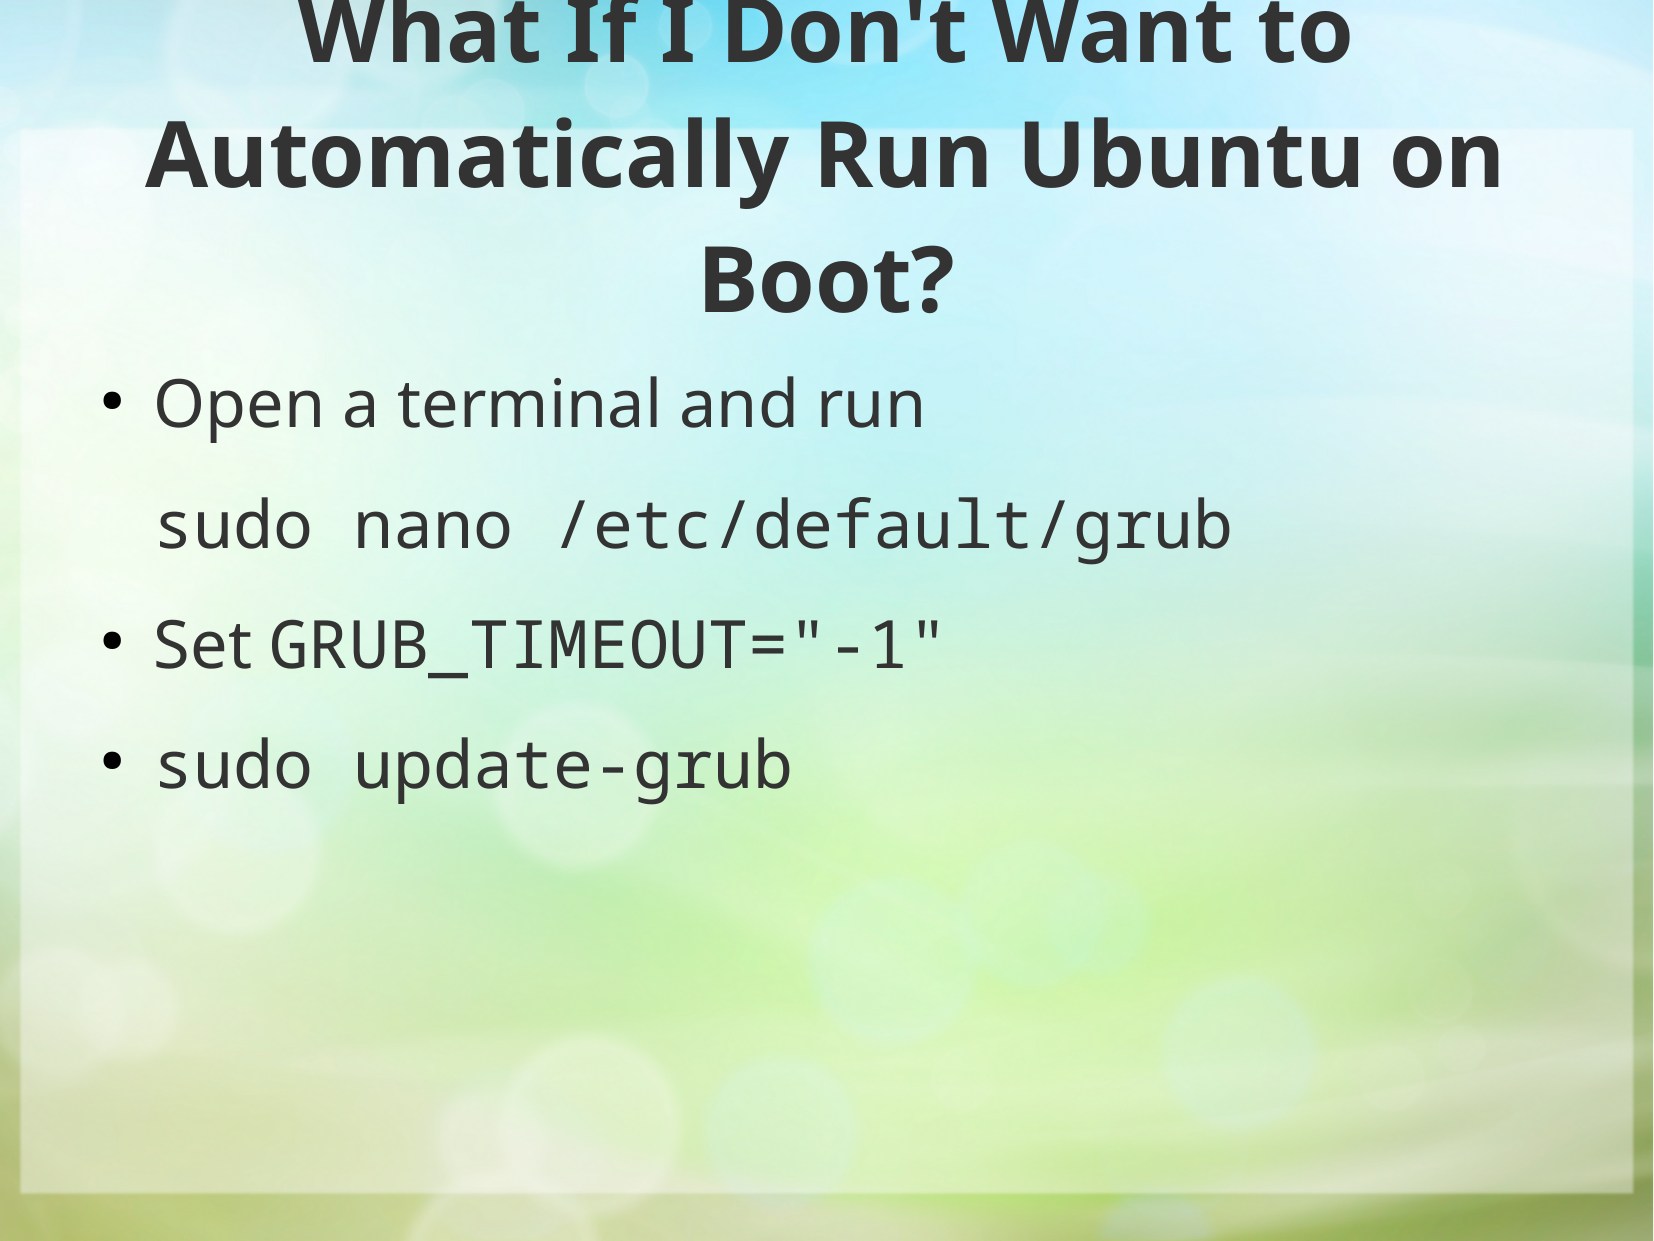

# What If I Don't Want to Automatically Run Ubuntu on Boot?
Open a terminal and run
sudo nano /etc/default/grub
Set GRUB_TIMEOUT="-1"
sudo update-grub